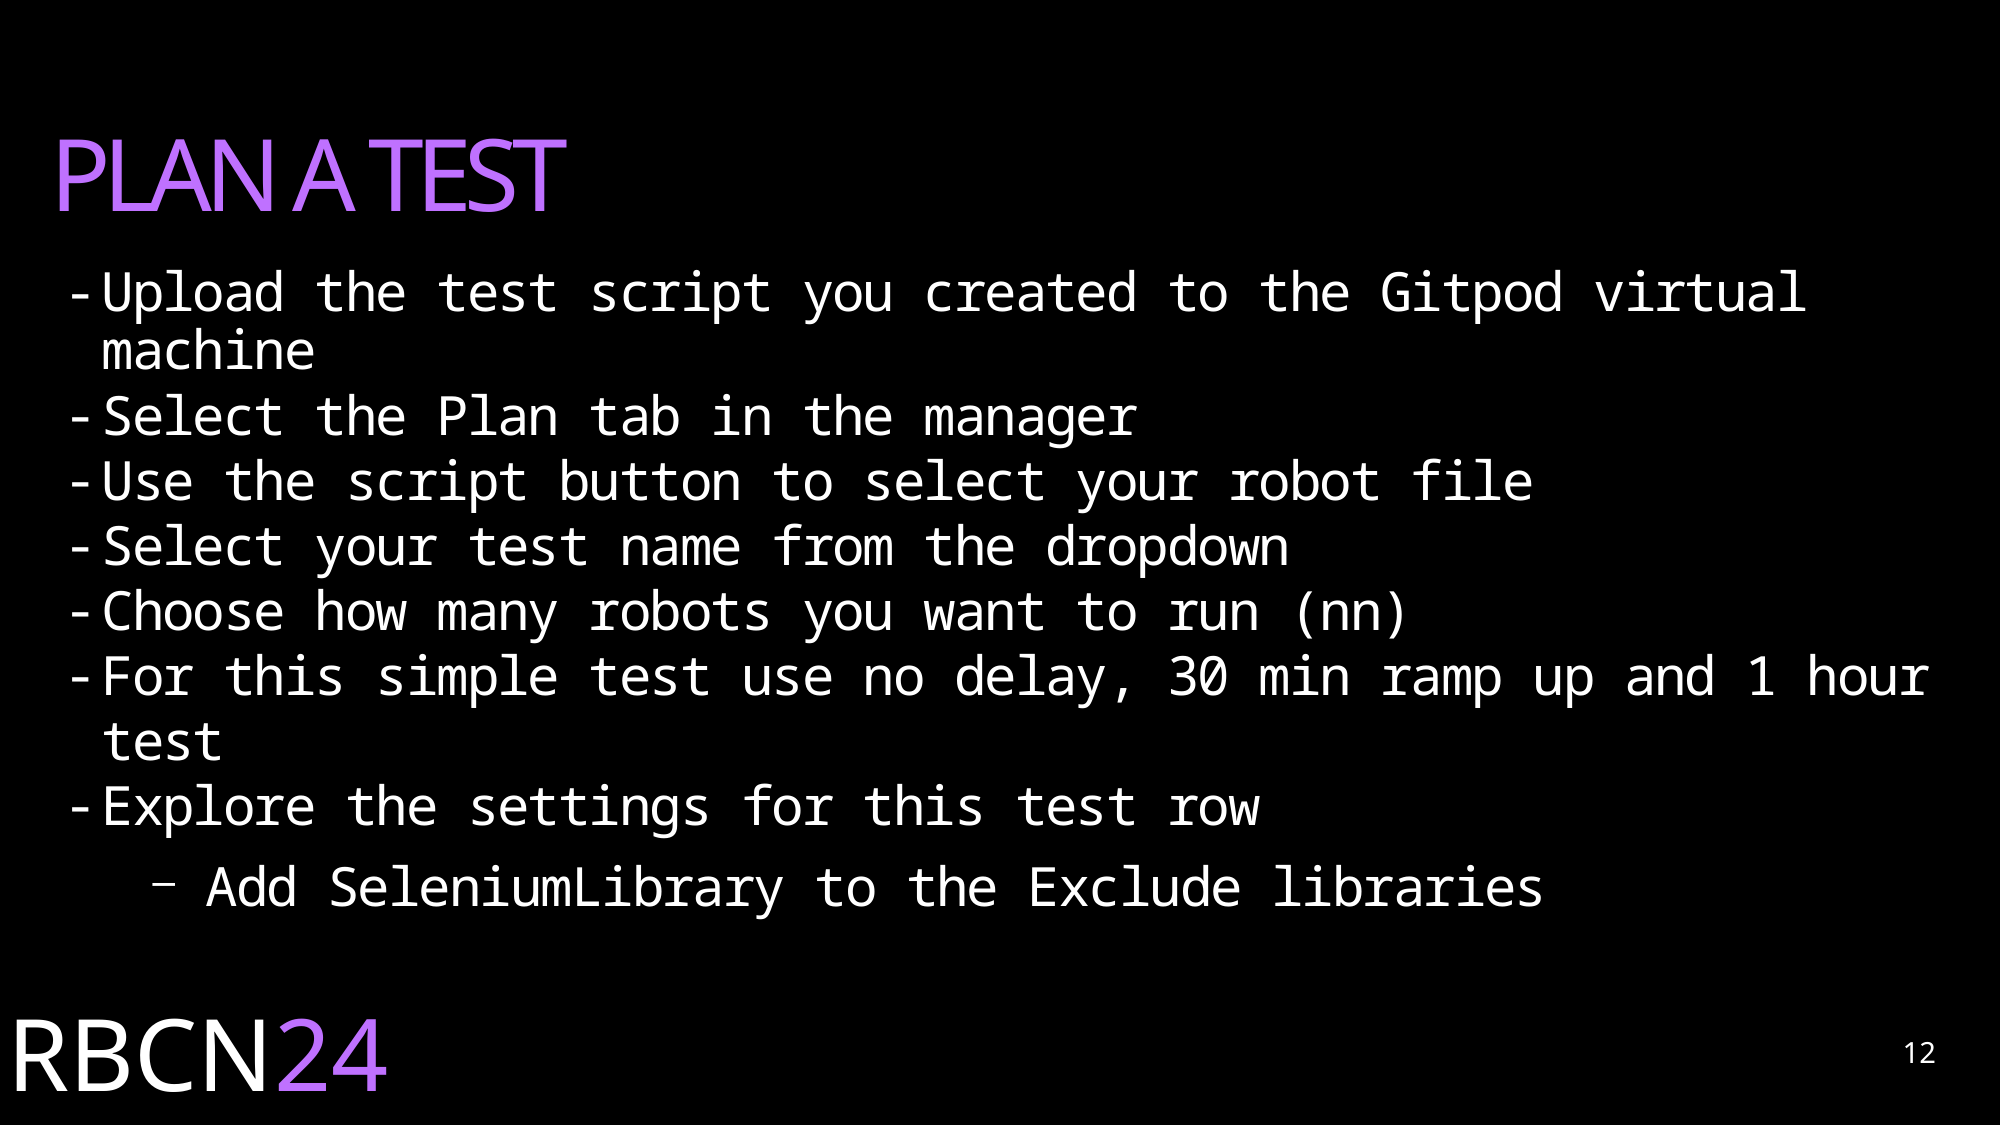

#
Plan a test
Upload the test script you created to the Gitpod virtual machine
Select the Plan tab in the manager
Use the script button to select your robot file
Select your test name from the dropdown
Choose how many robots you want to run (nn)
For this simple test use no delay, 30 min ramp up and 1 hour test
Explore the settings for this test row
Add SeleniumLibrary to the Exclude libraries
12